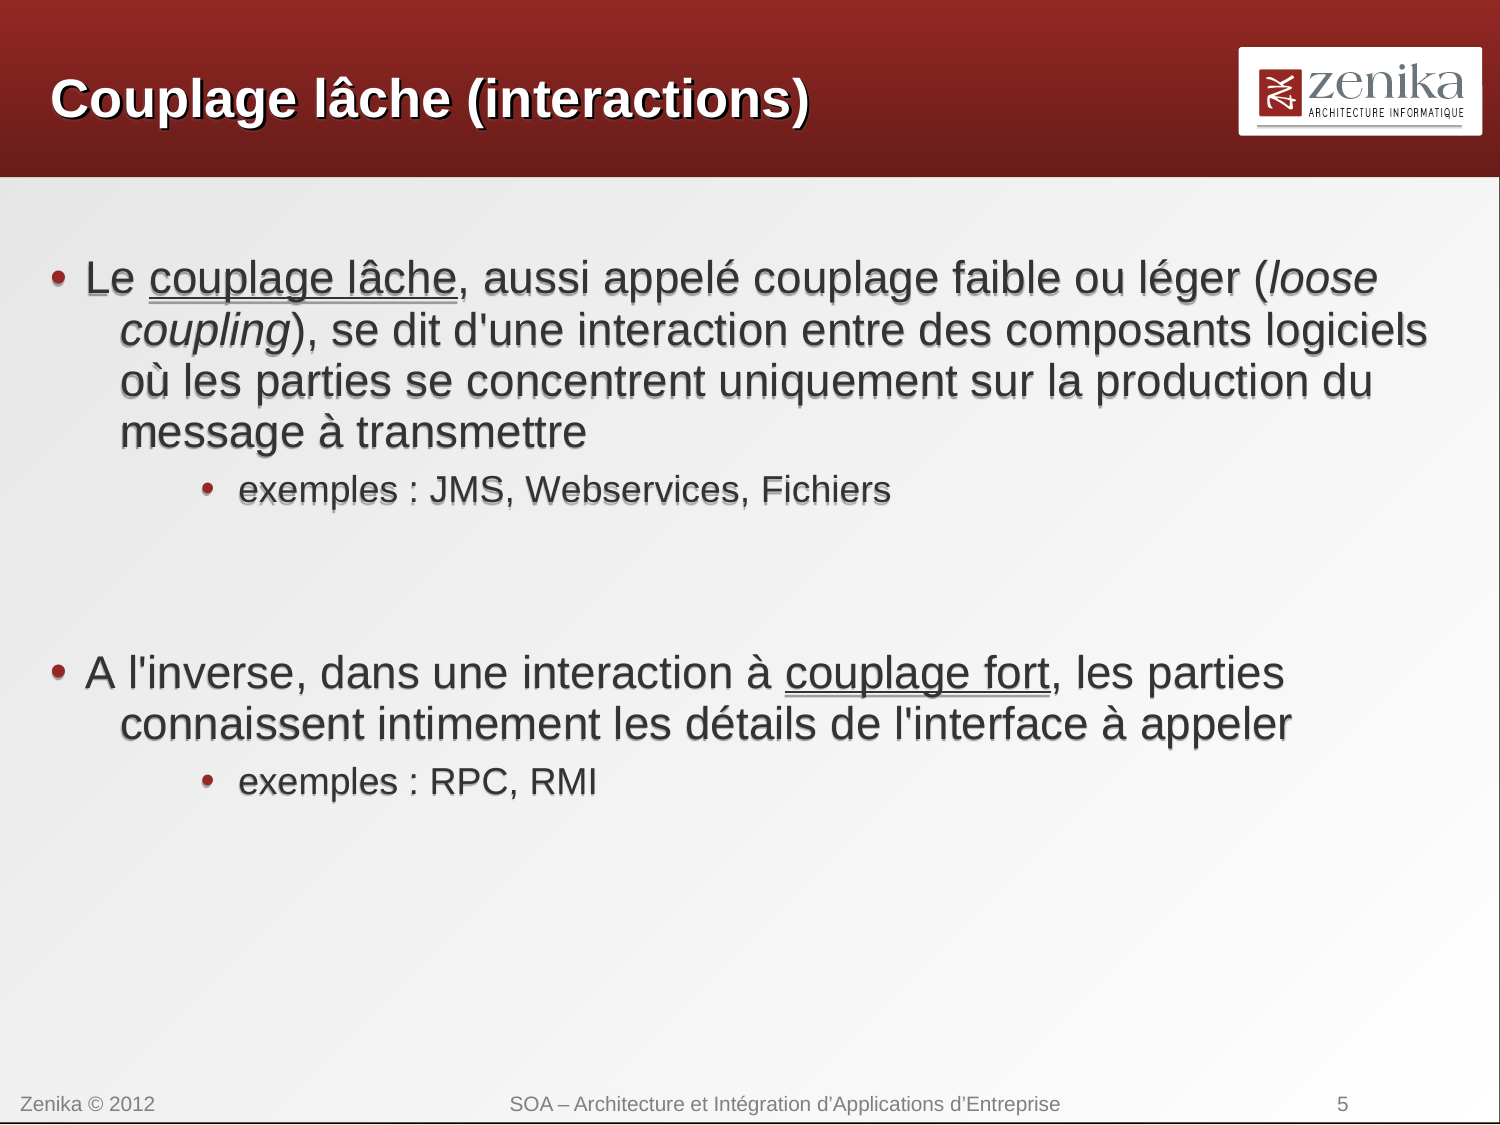

# Couplage lâche (interactions)
Le couplage lâche, aussi appelé couplage faible ou léger (loose coupling), se dit d'une interaction entre des composants logiciels où les parties se concentrent uniquement sur la production du message à transmettre
exemples : JMS, Webservices, Fichiers
A l'inverse, dans une interaction à couplage fort, les parties connaissent intimement les détails de l'interface à appeler
exemples : RPC, RMI